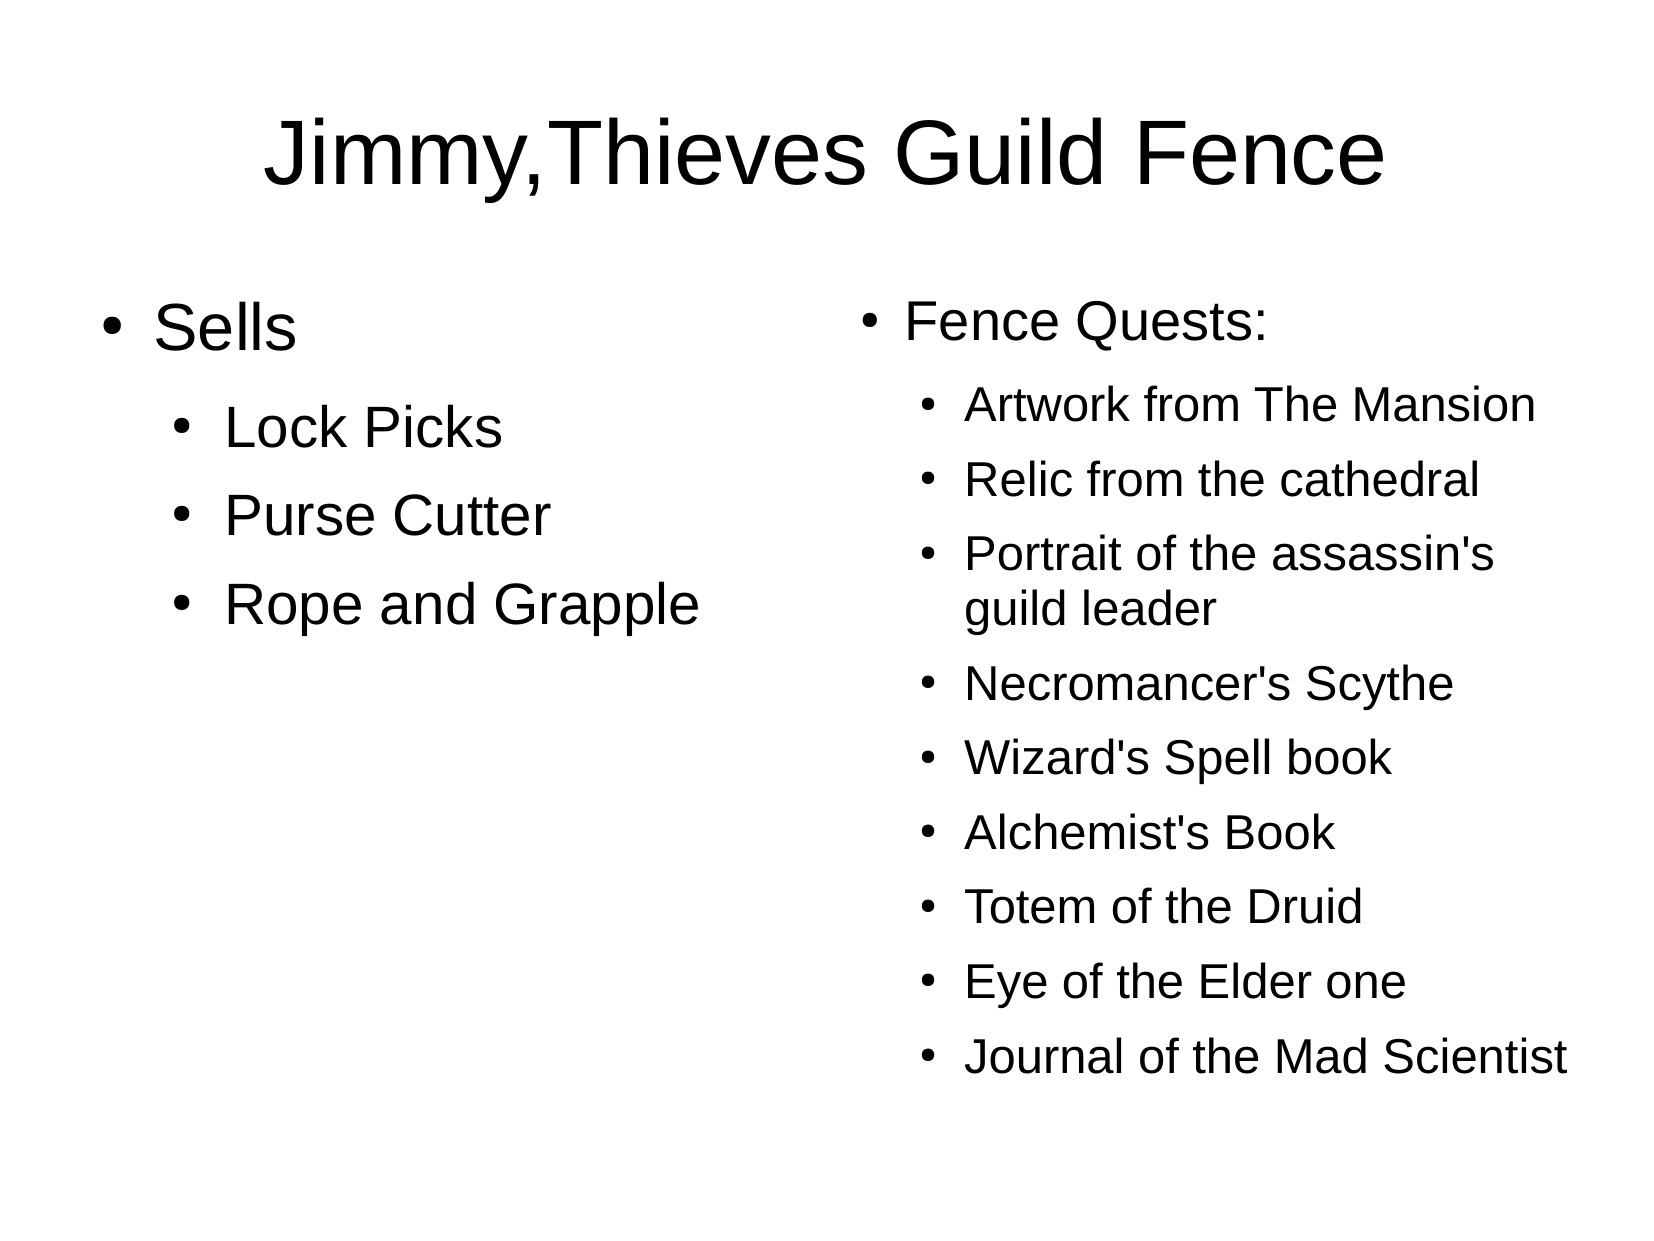

# Jimmy,Thieves Guild Fence
Sells
Lock Picks
Purse Cutter
Rope and Grapple
Fence Quests:
Artwork from The Mansion
Relic from the cathedral
Portrait of the assassin's guild leader
Necromancer's Scythe
Wizard's Spell book
Alchemist's Book
Totem of the Druid
Eye of the Elder one
Journal of the Mad Scientist